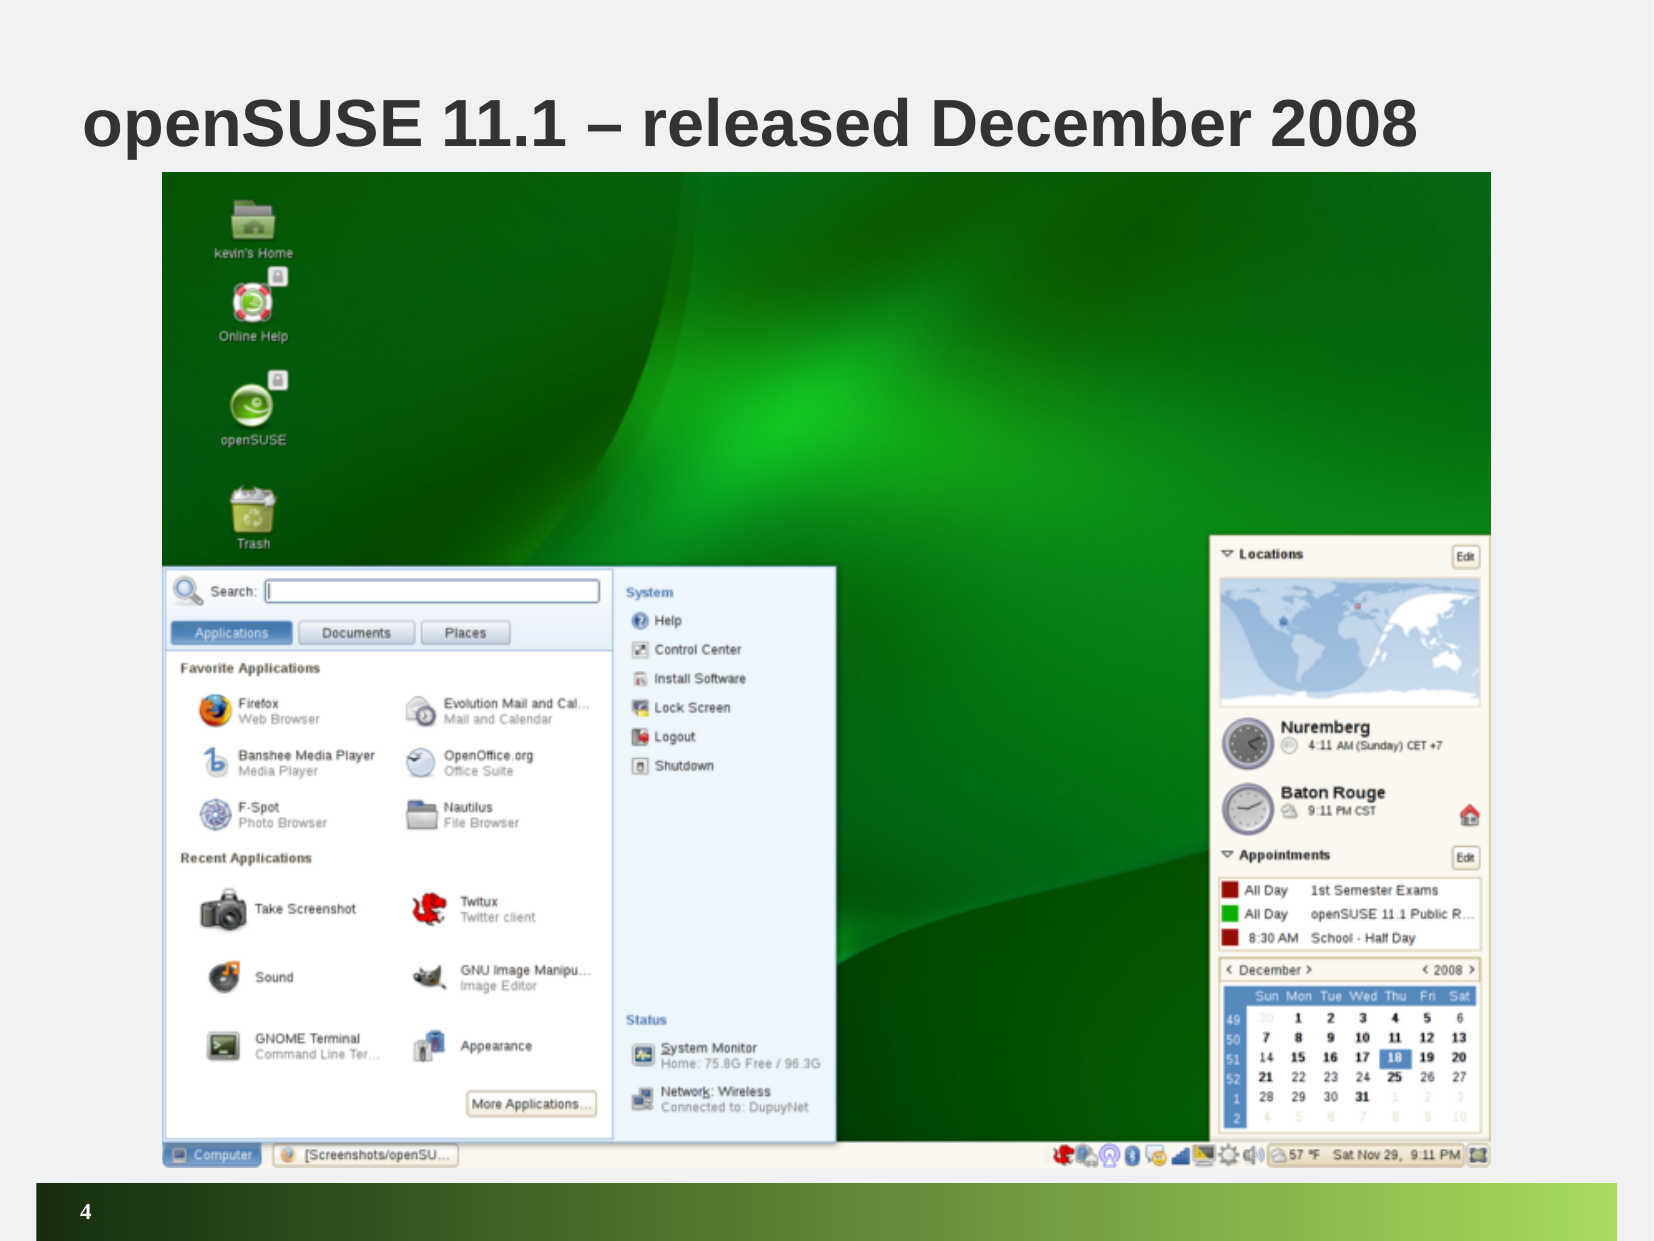

# openSUSE 11.1 – released December 2008
4